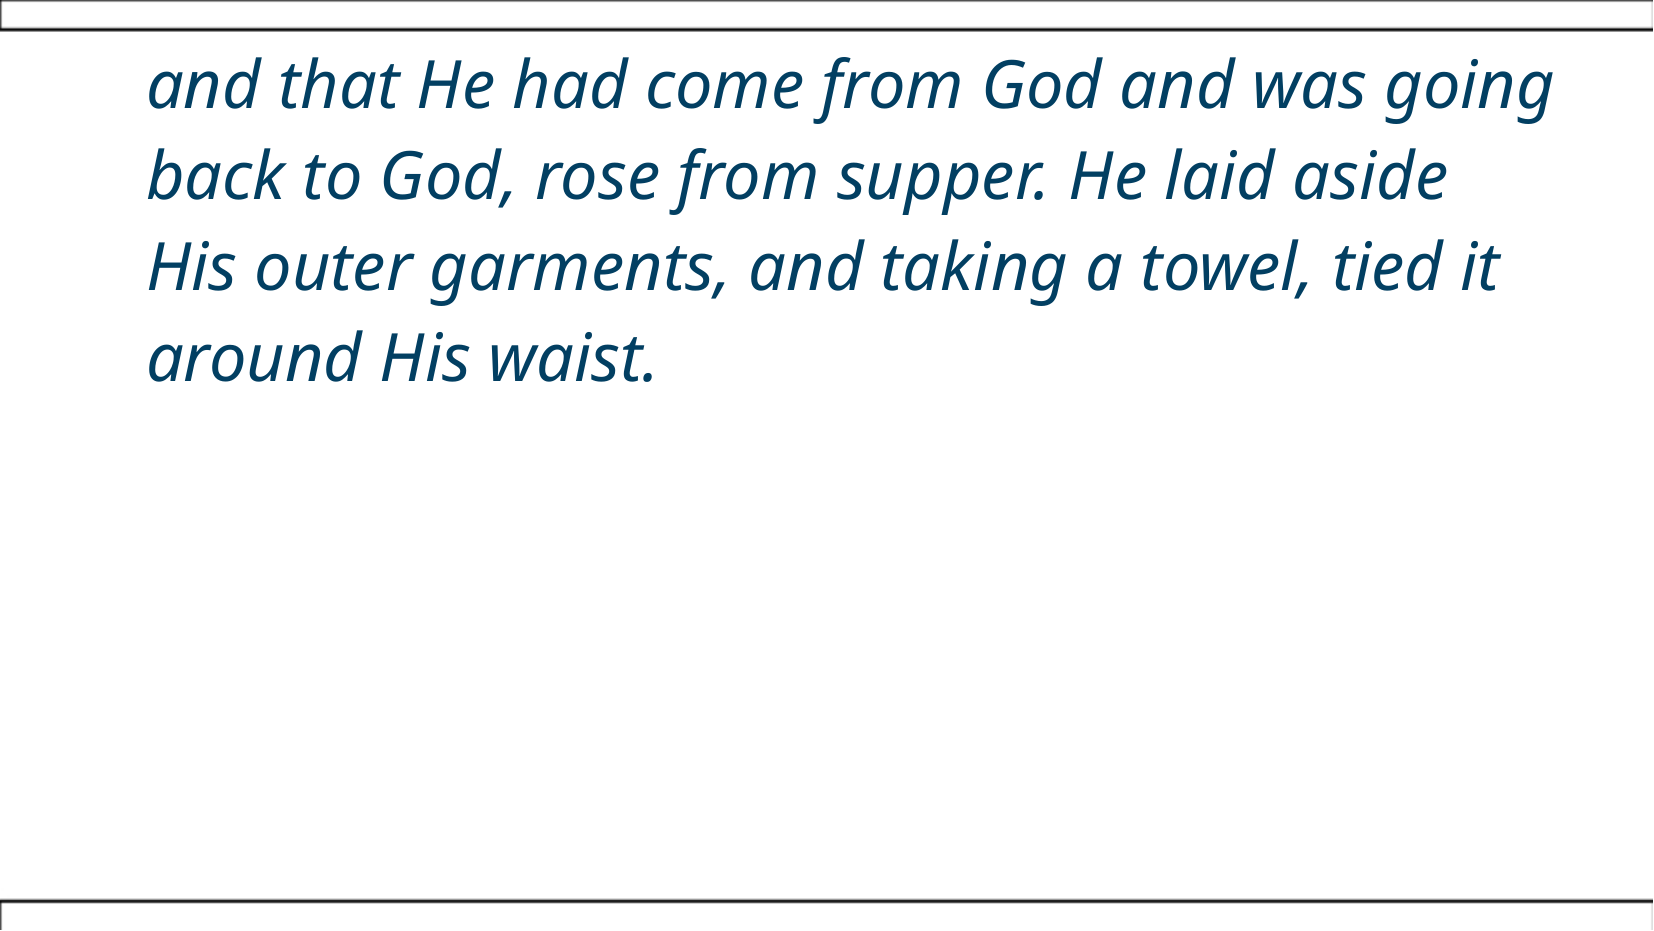

and that He had come from God and was going
 back to God, rose from supper. He laid aside
 His outer garments, and taking a towel, tied it
 around His waist.